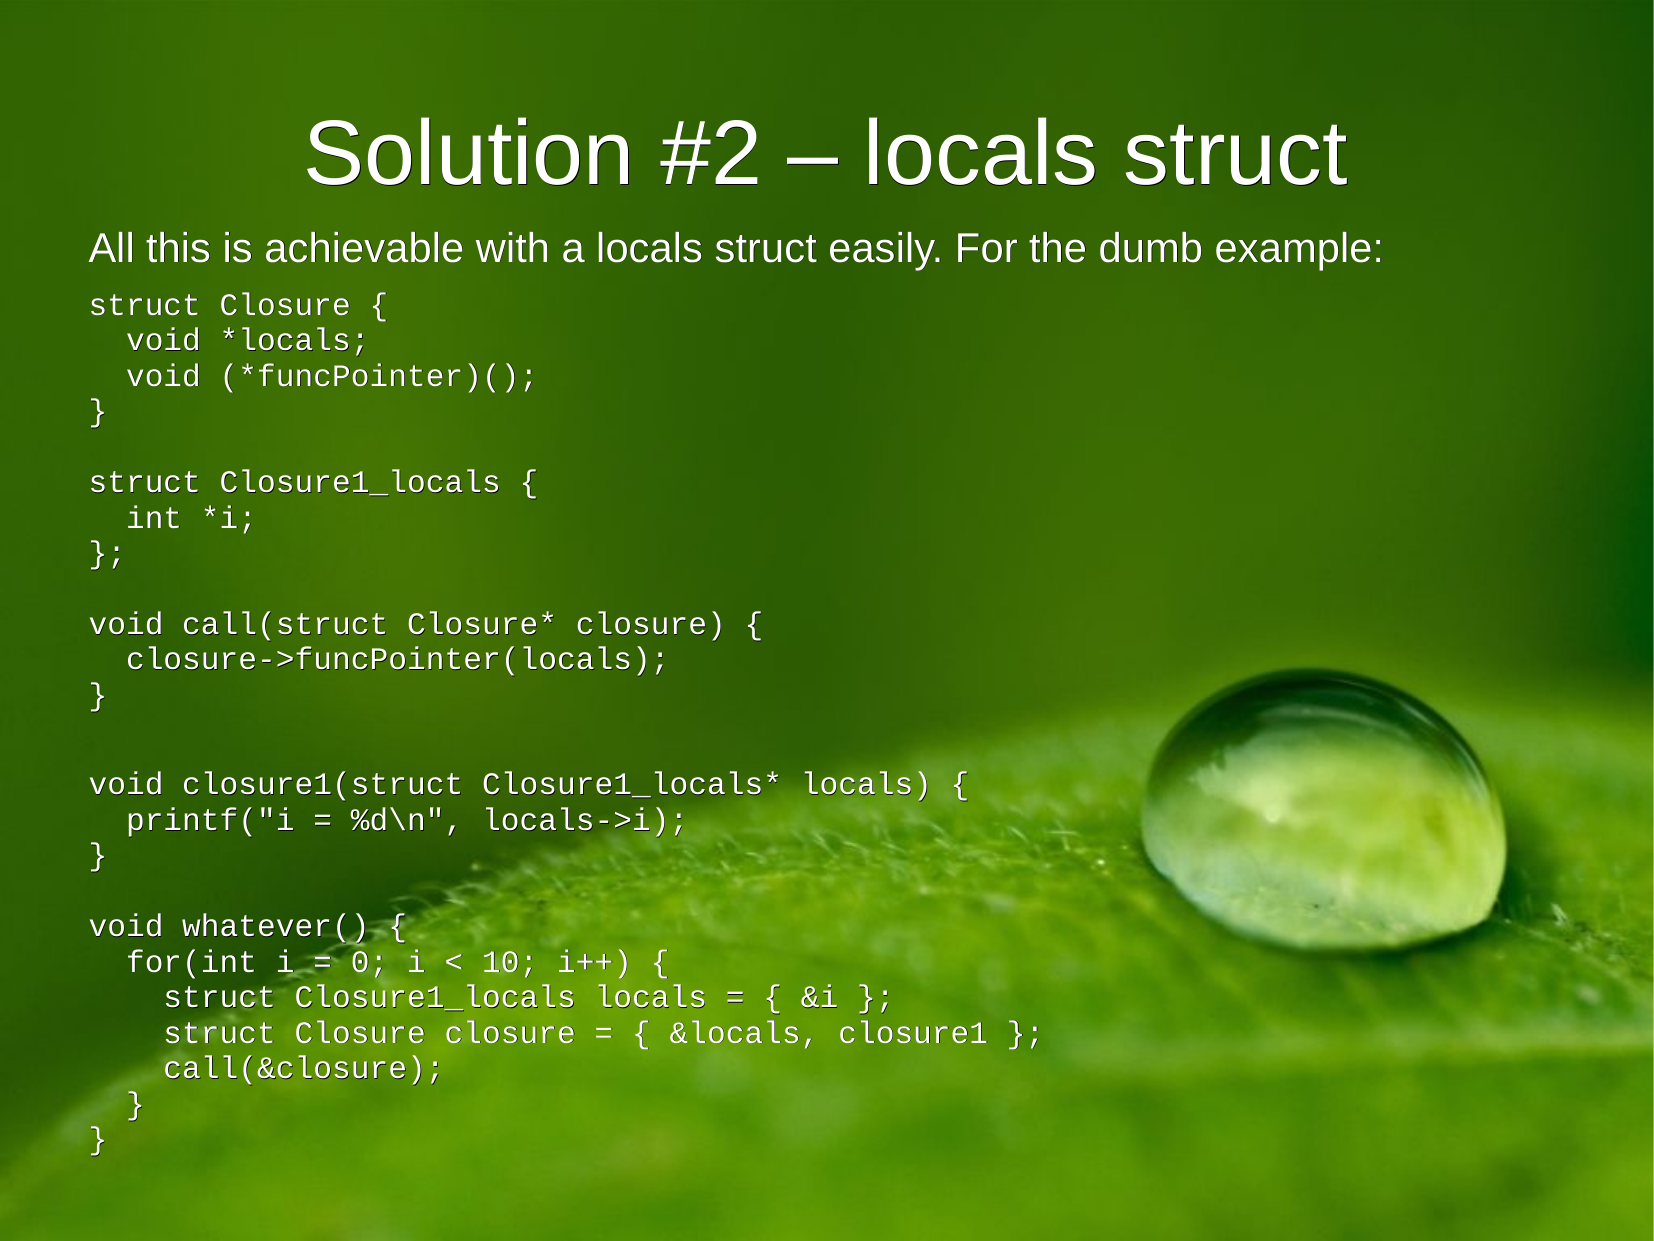

# Solution #2 – locals struct
All this is achievable with a locals struct easily. For the dumb example:
struct Closure {
 void *locals;
 void (*funcPointer)();
}
struct Closure1_locals {
 int *i;
};
void call(struct Closure* closure) {
 closure->funcPointer(locals);
}
void closure1(struct Closure1_locals* locals) {
 printf("i = %d\n", locals->i);
}
void whatever() {
 for(int i = 0; i < 10; i++) {
 struct Closure1_locals locals = { &i };
 struct Closure closure = { &locals, closure1 };
 call(&closure);
 }
}